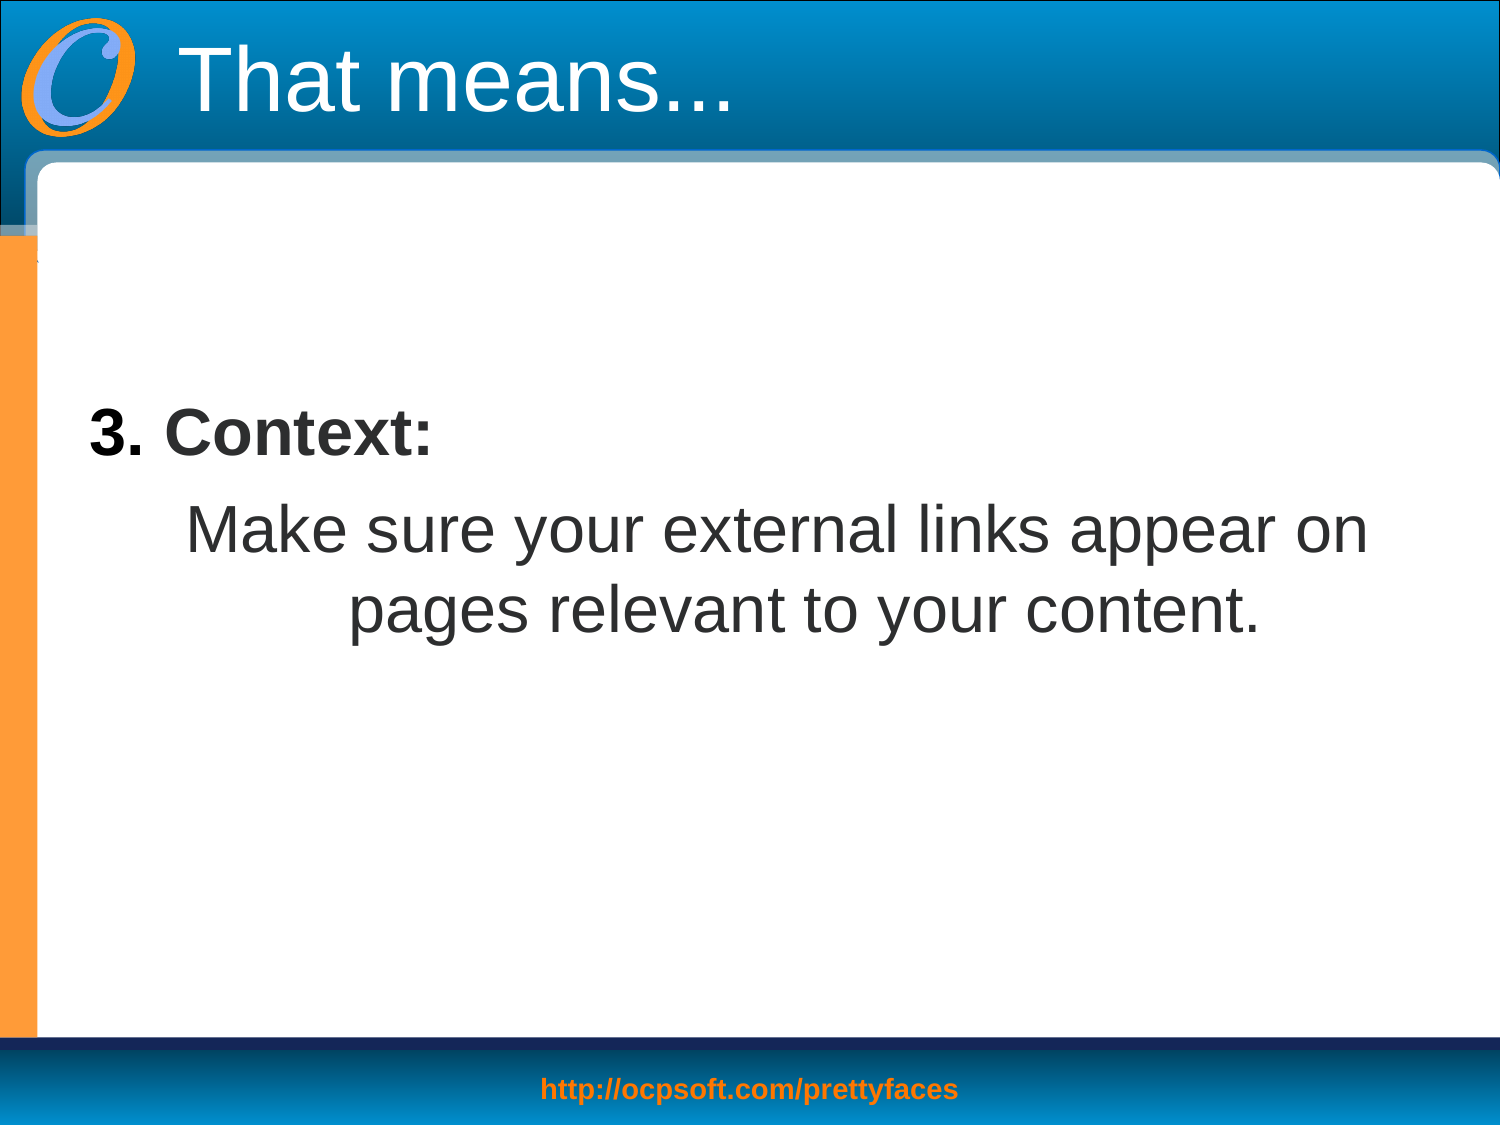

# That means...
 Context:
Make sure your external links appear on pages relevant to your content.